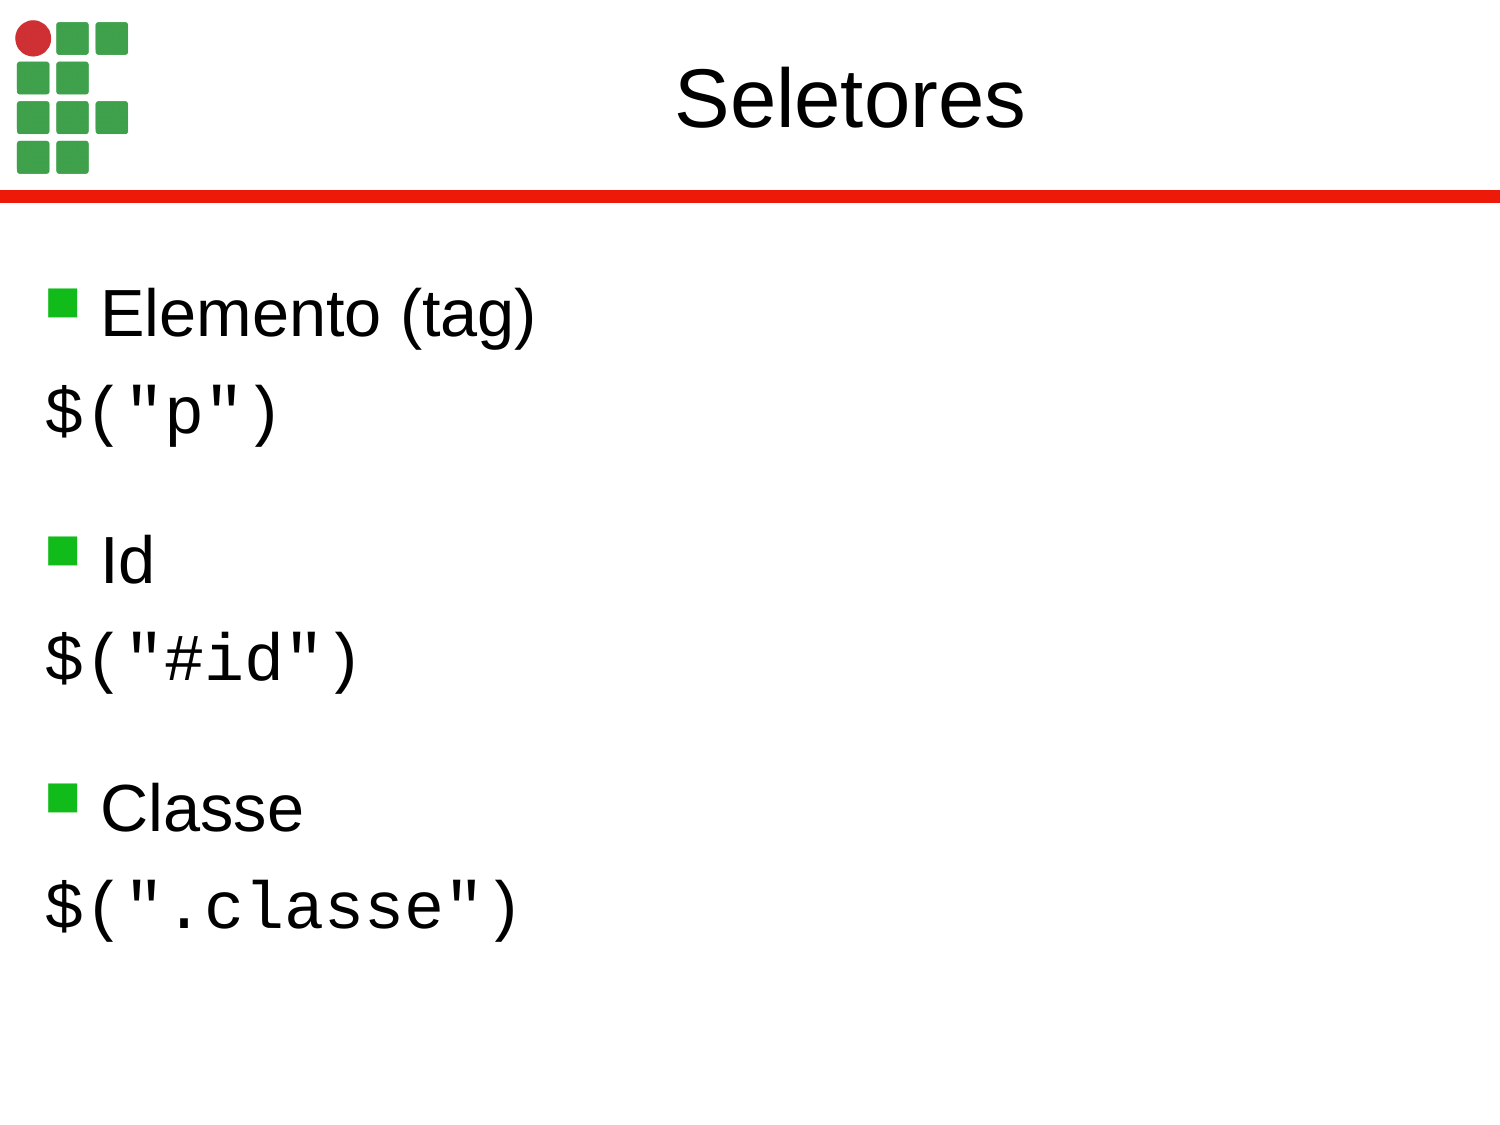

# Seletores
Elemento (tag)
$("p")
Id
$("#id")
Classe
$(".classe")